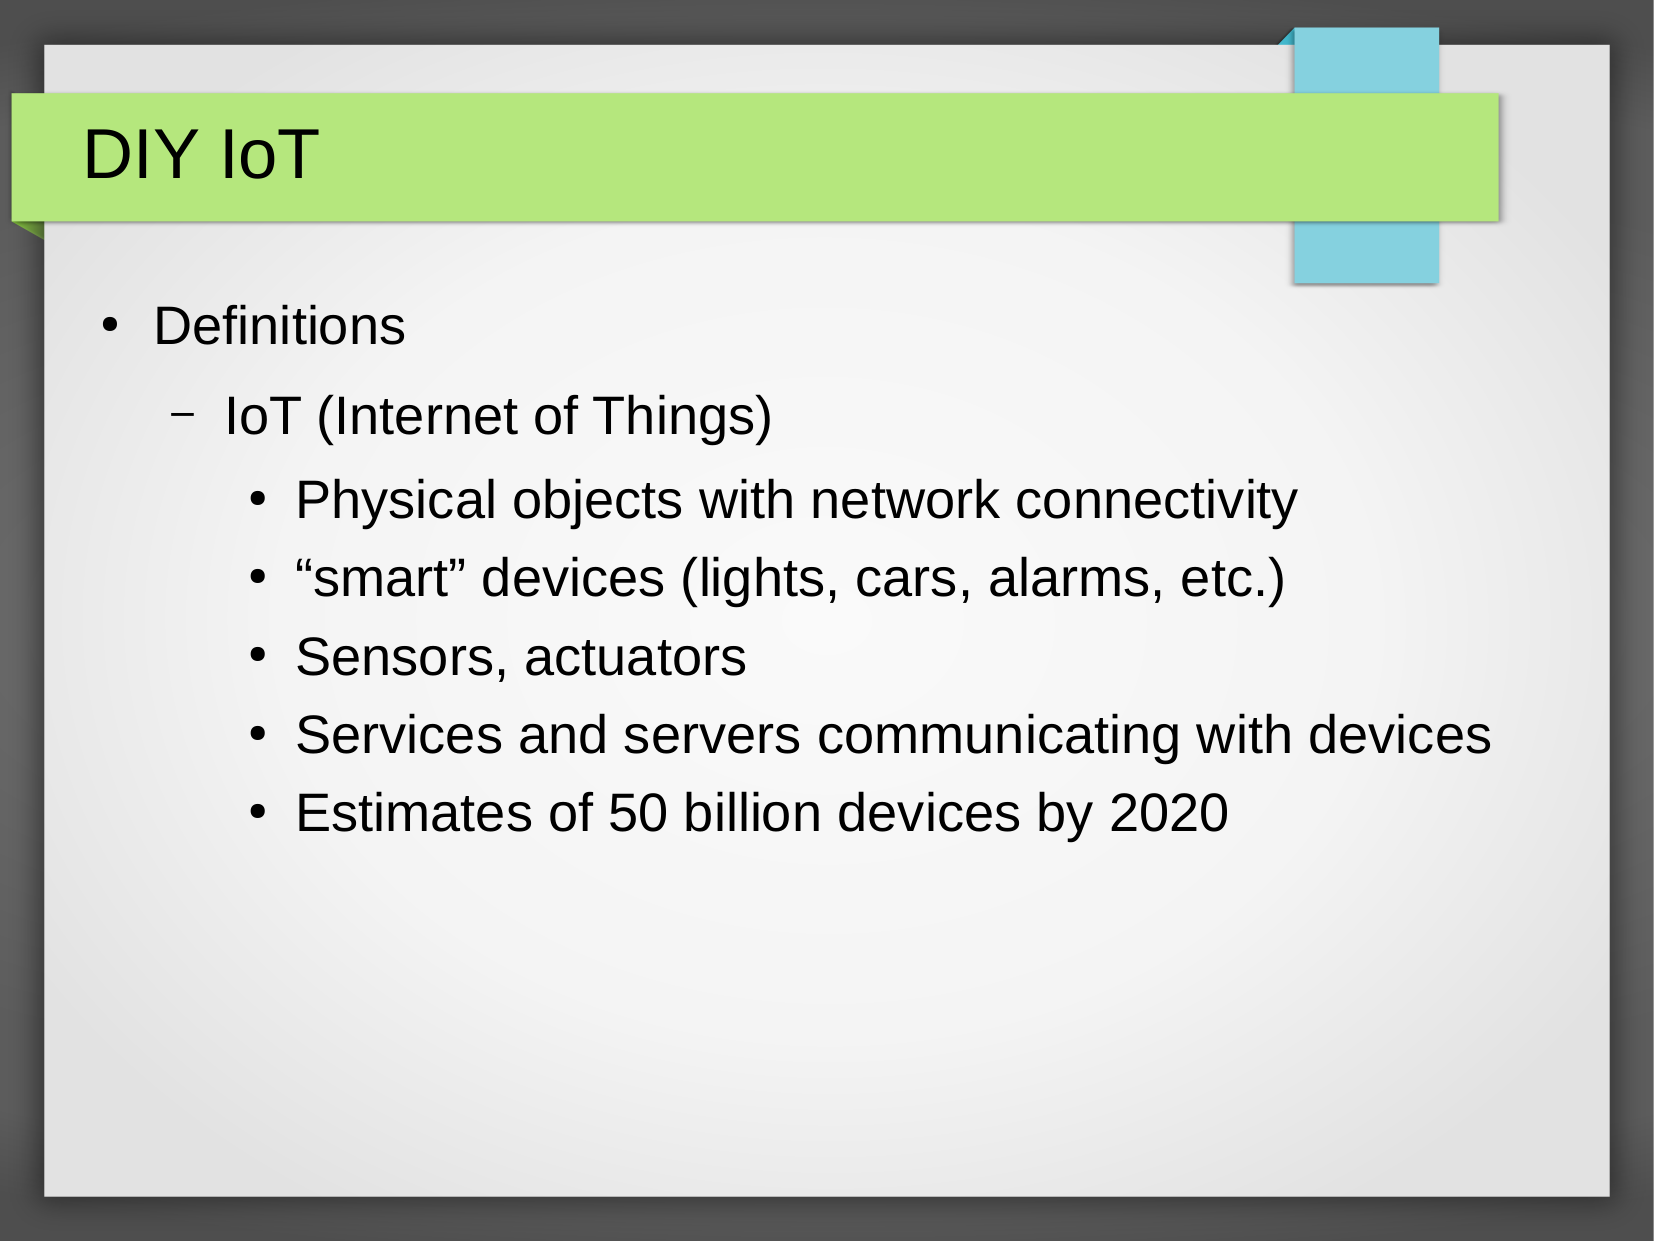

# DIY IoT
Definitions
IoT (Internet of Things)
Physical objects with network connectivity
“smart” devices (lights, cars, alarms, etc.)
Sensors, actuators
Services and servers communicating with devices
Estimates of 50 billion devices by 2020